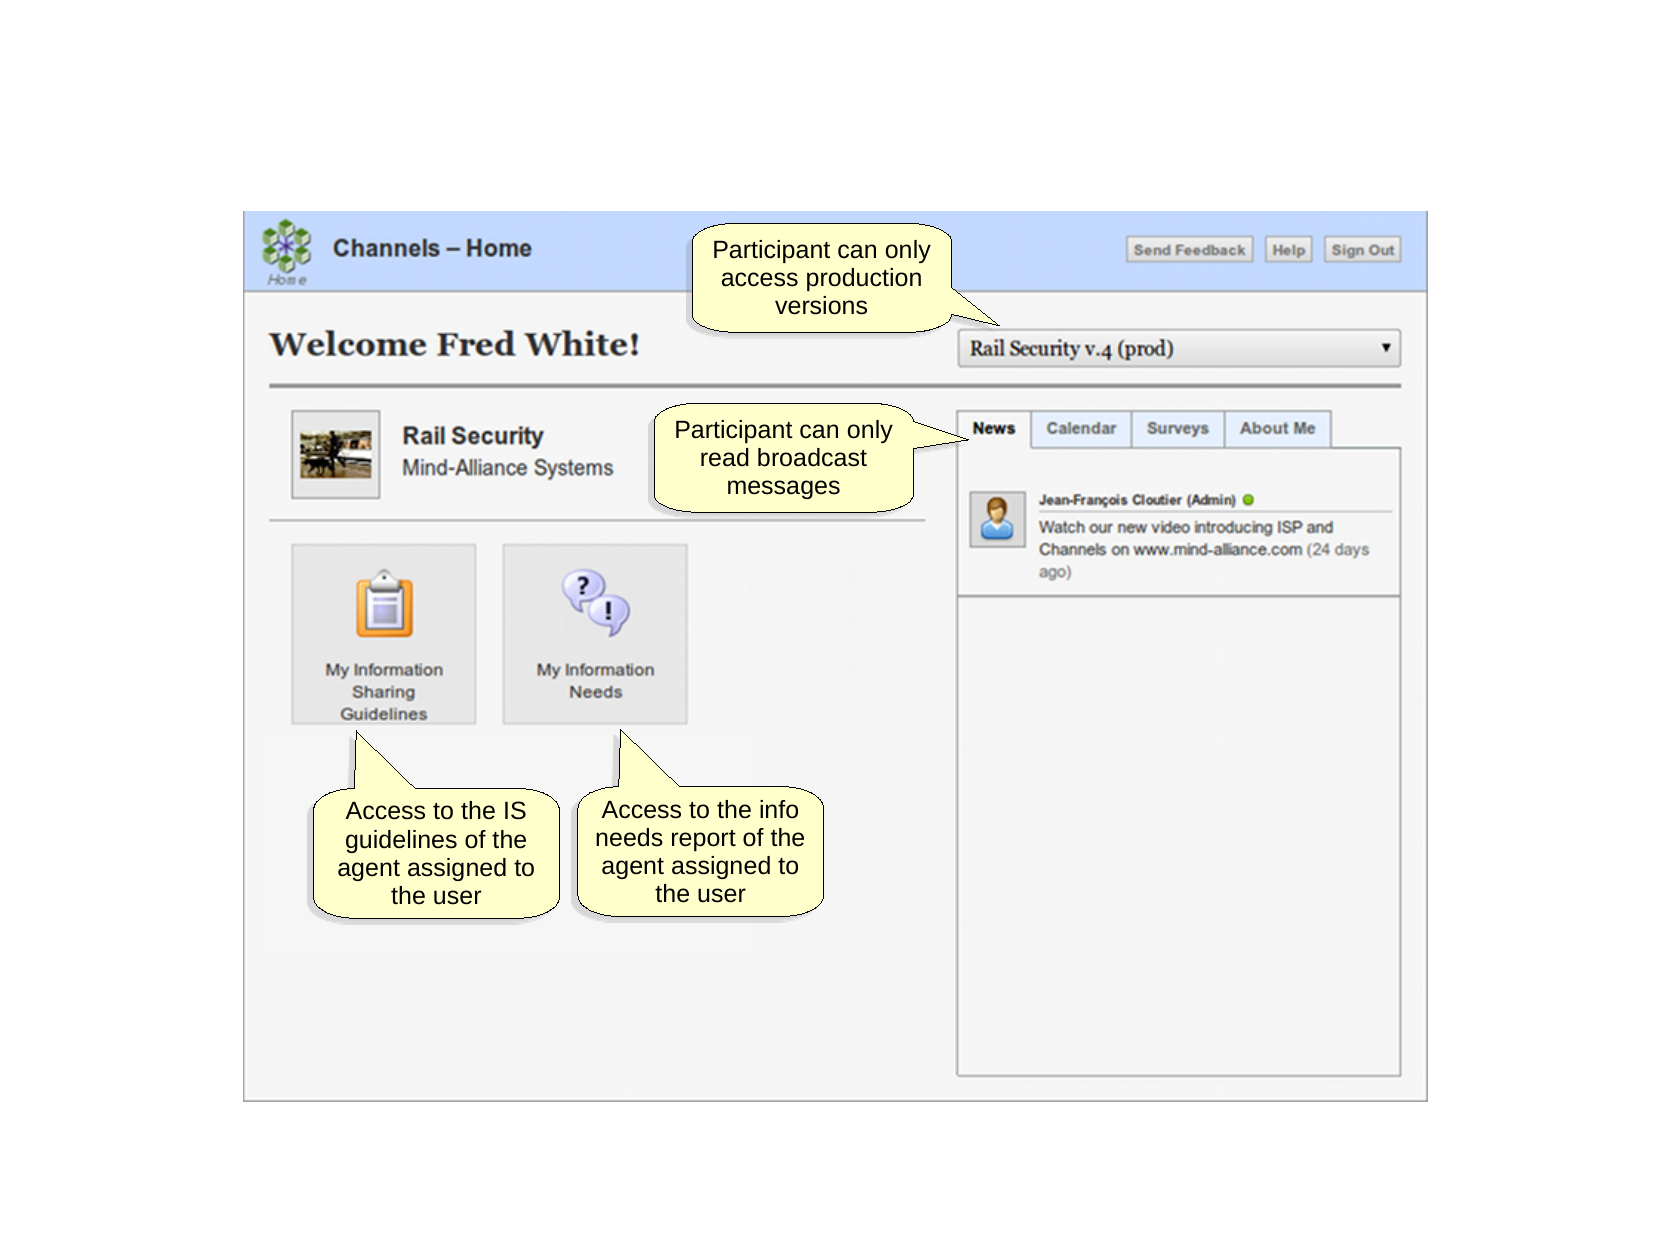

Participant can only access production versions
Participant can only read broadcast messages
Access to the info needs report of the agent assigned to the user
Access to the IS guidelines of the agent assigned to the user